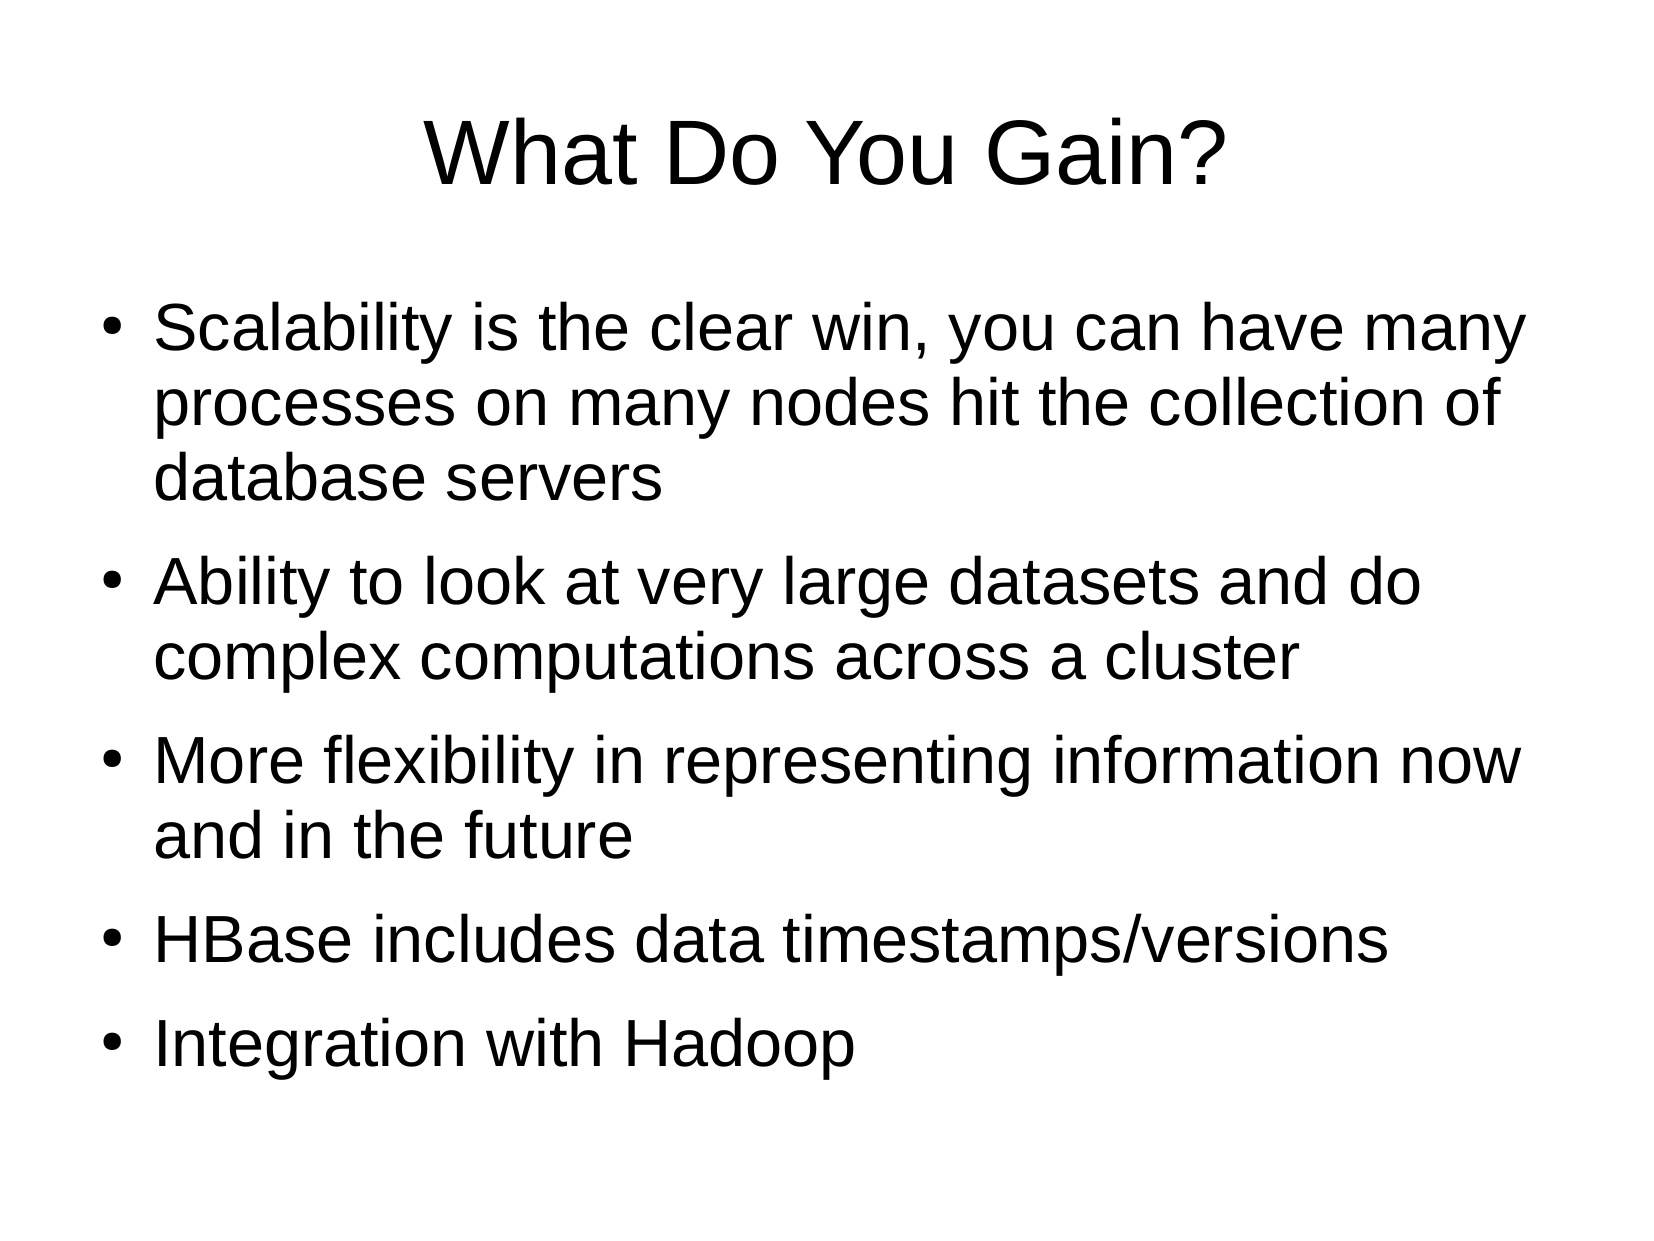

# What Do You Gain?
Scalability is the clear win, you can have many processes on many nodes hit the collection of database servers
Ability to look at very large datasets and do complex computations across a cluster
More flexibility in representing information now and in the future
HBase includes data timestamps/versions
Integration with Hadoop